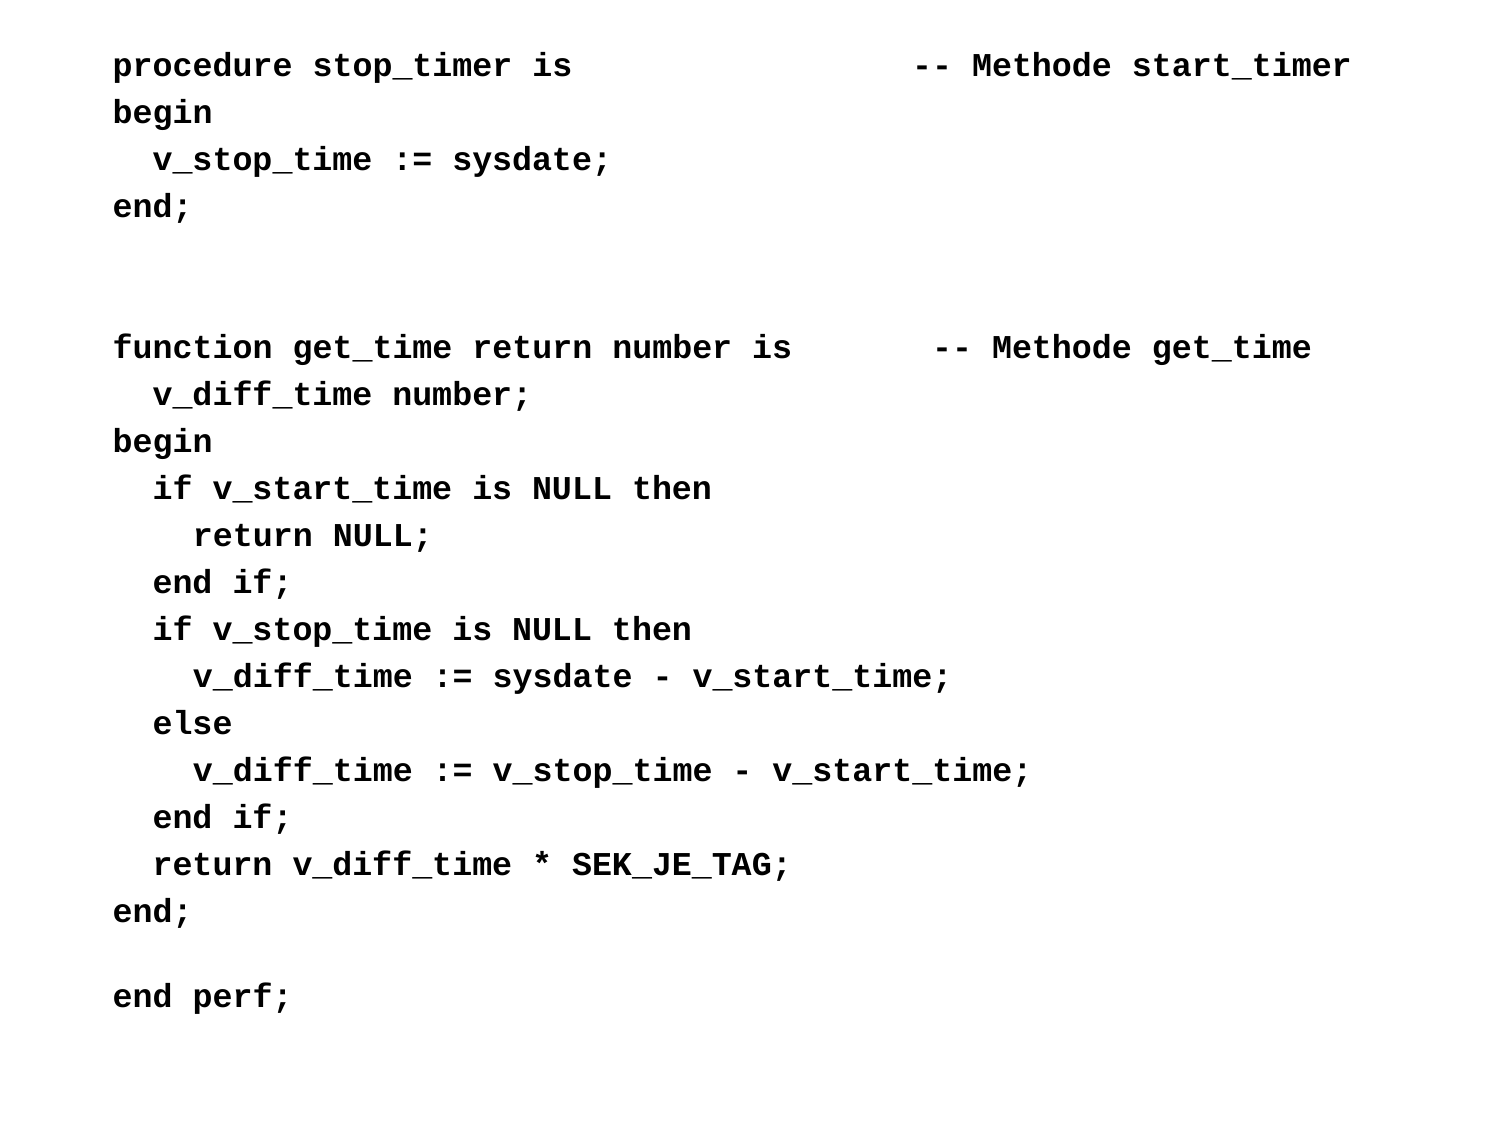

# procedure stop_timer is -- Methode start_timer
begin
 v_stop_time := sysdate;
end;
function get_time return number is -- Methode get_time
 v_diff_time number;
begin
 if v_start_time is NULL then
 return NULL;
 end if;
 if v_stop_time is NULL then
 v_diff_time := sysdate - v_start_time;
 else
 v_diff_time := v_stop_time - v_start_time;
 end if;
 return v_diff_time * SEK_JE_TAG;
end;
end perf;